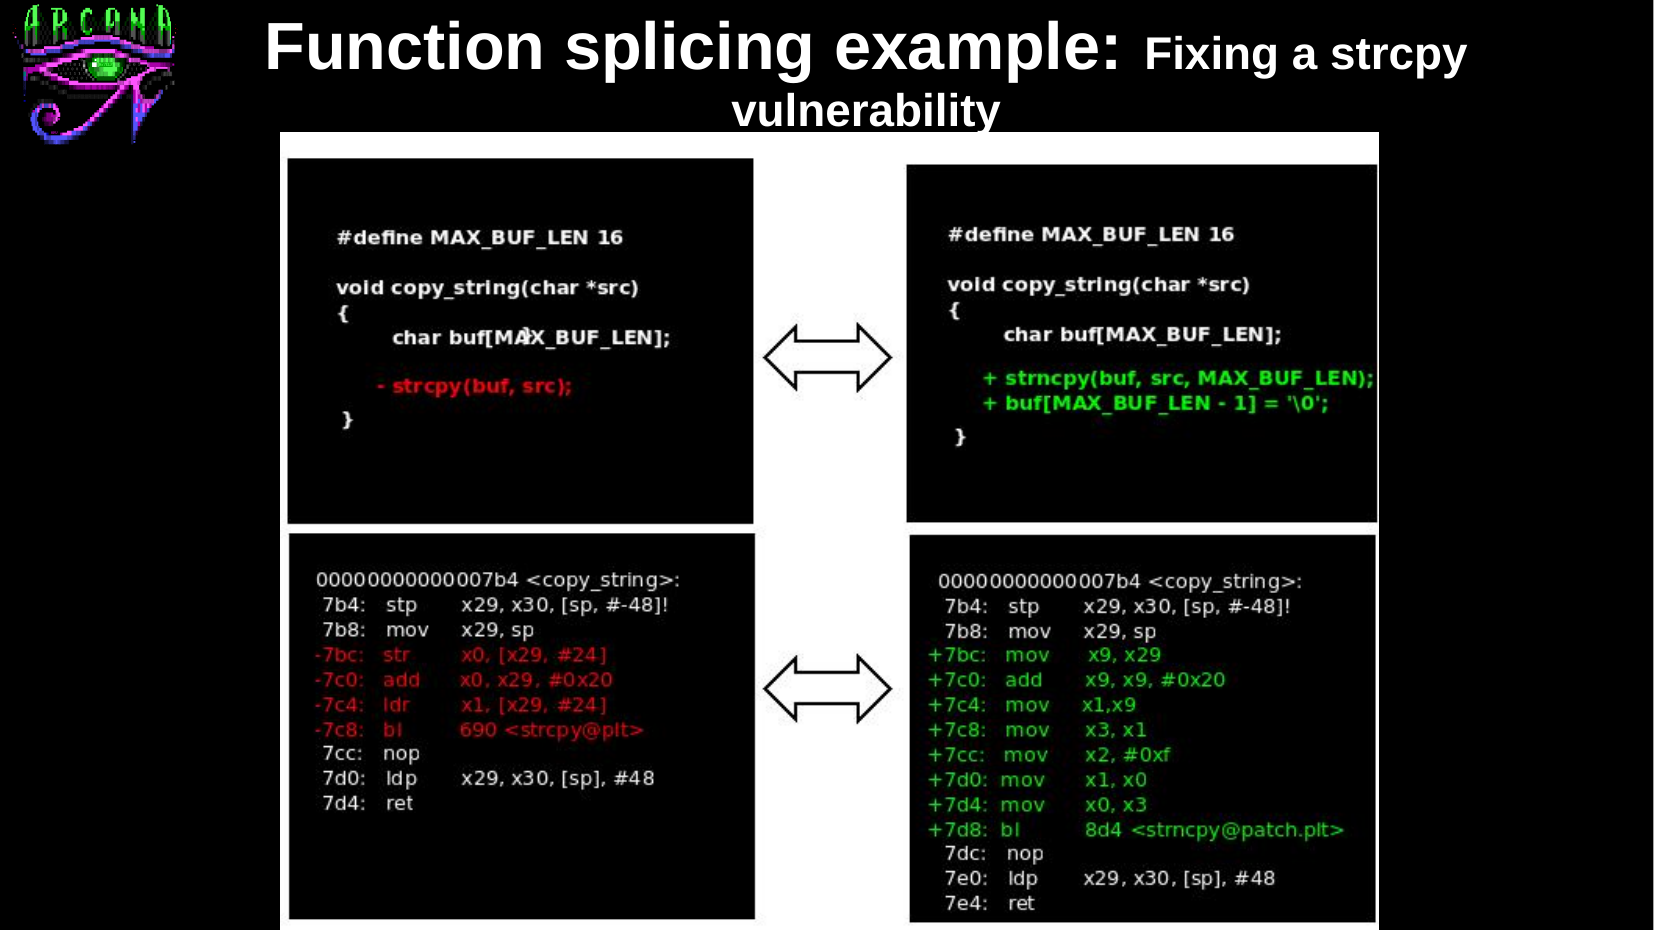

# Function splicing example: Fixing a strcpy vulnerability